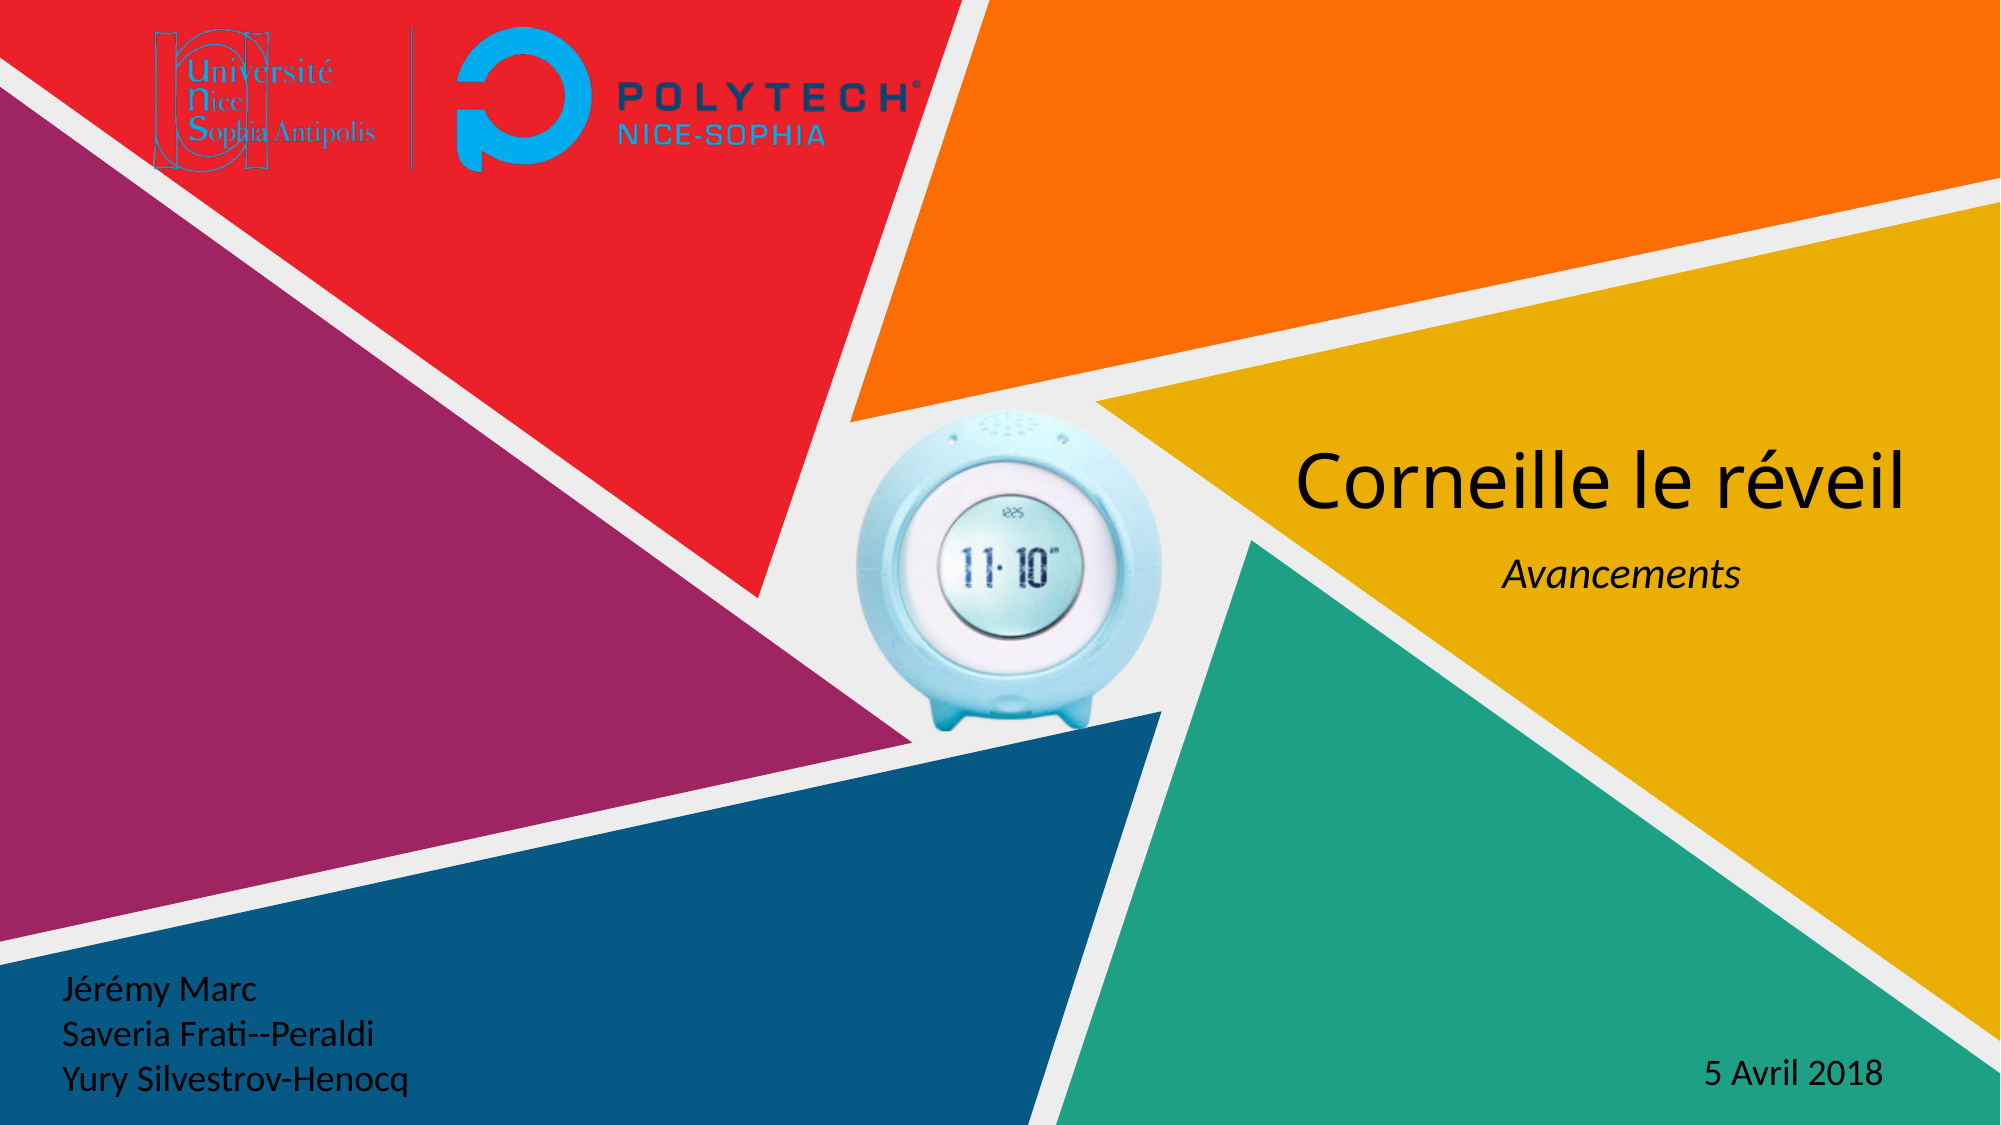

# Corneille le réveil
Avancements
Jérémy Marc
Saveria Frati--Peraldi
Yury Silvestrov-Henocq
5 Avril 2018